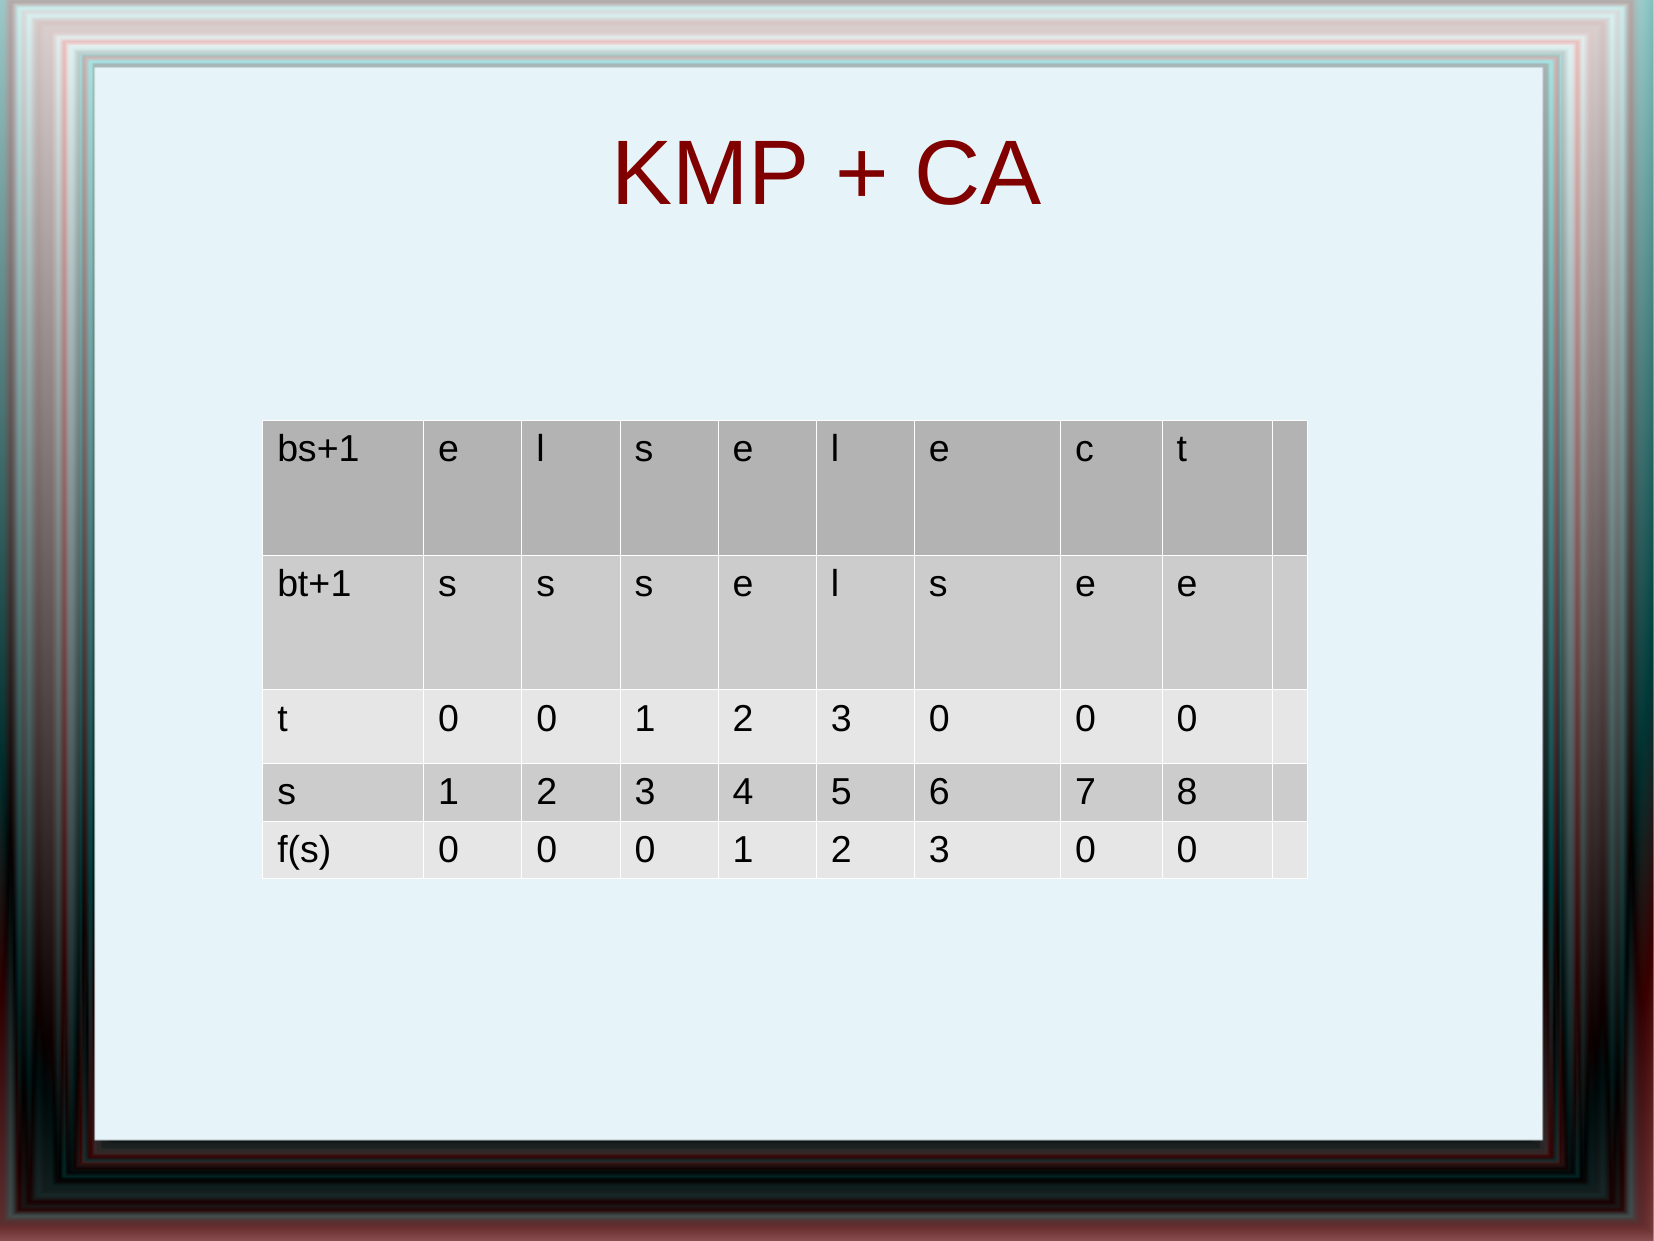

# KMP + CA
| bs+1 | e | l | s | e | l | e | c | t | |
| --- | --- | --- | --- | --- | --- | --- | --- | --- | --- |
| bt+1 | s | s | s | e | l | s | e | e | |
| t | 0 | 0 | 1 | 2 | 3 | 0 | 0 | 0 | |
| s | 1 | 2 | 3 | 4 | 5 | 6 | 7 | 8 | |
| f(s) | 0 | 0 | 0 | 1 | 2 | 3 | 0 | 0 | |